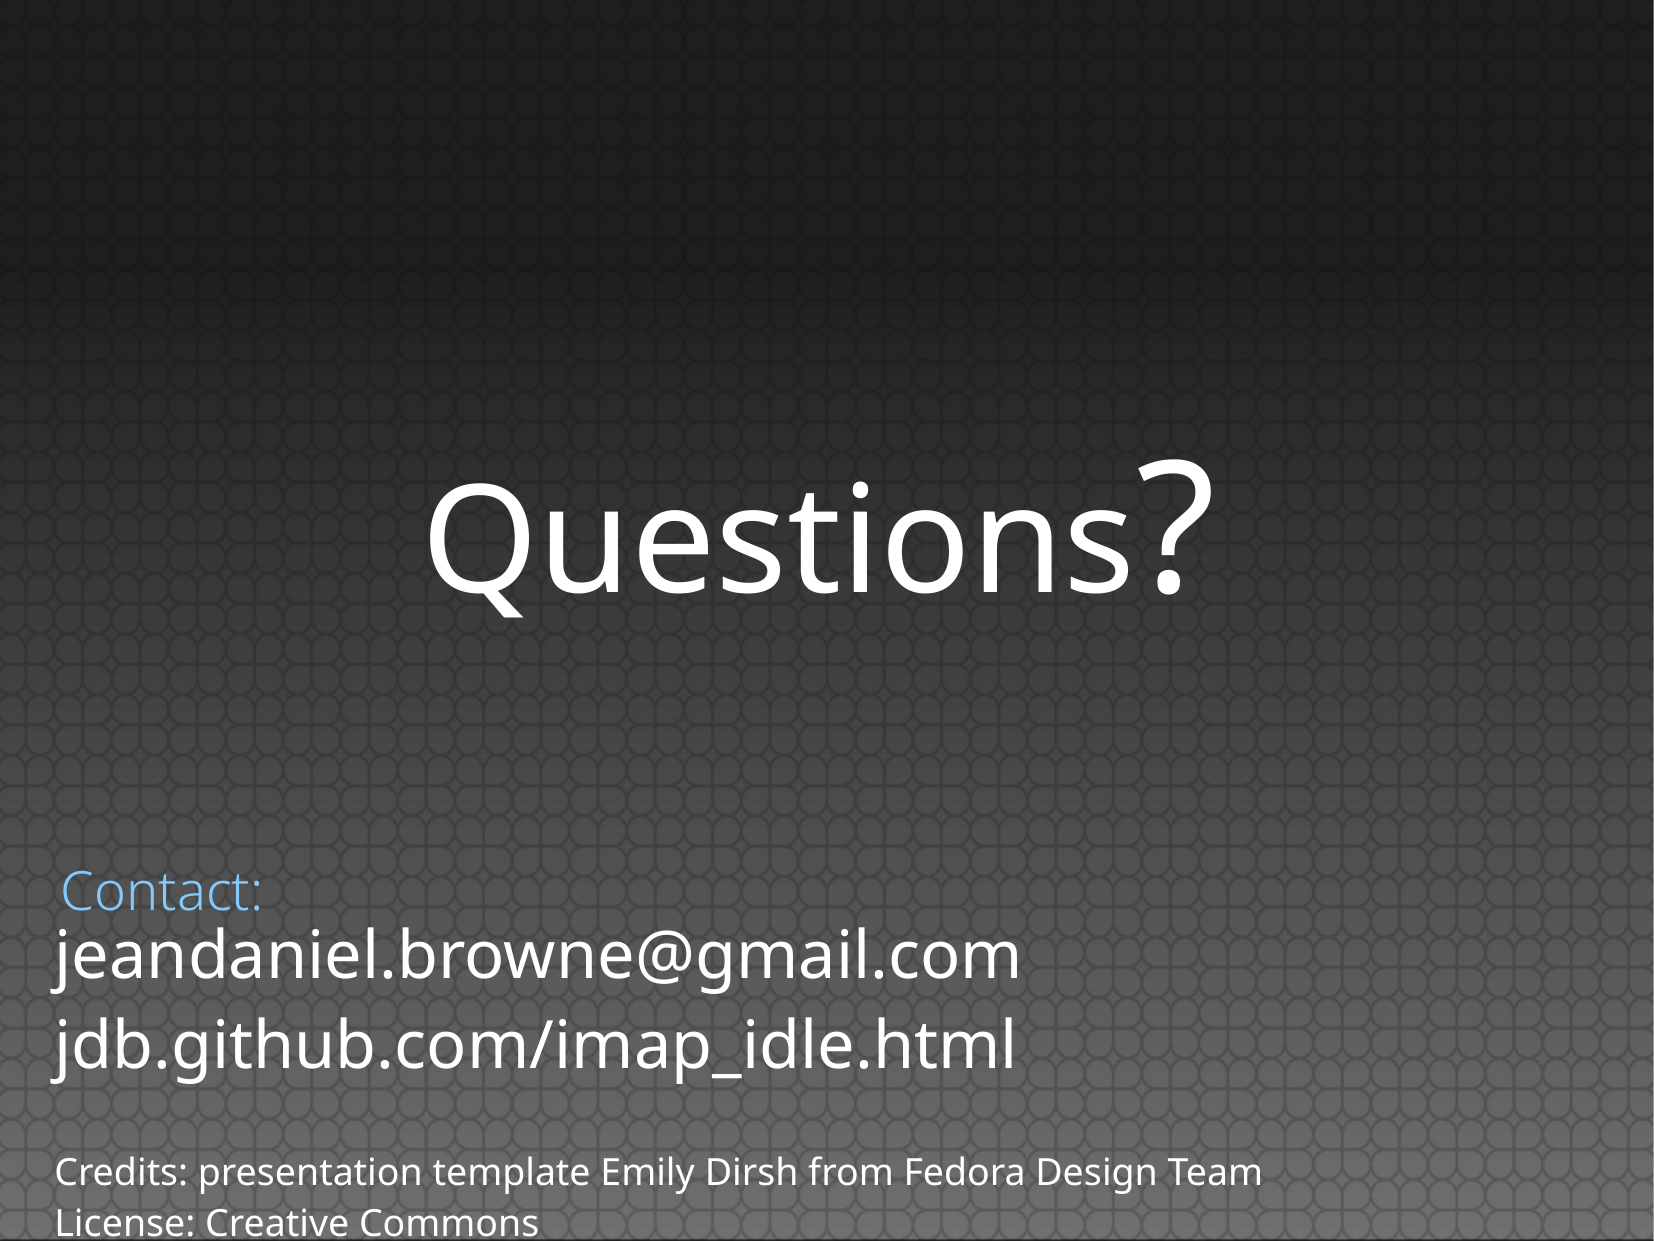

# Questions?
Contact:
jeandaniel.browne@gmail.com
jdb.github.com/imap_idle.html
Credits: presentation template Emily Dirsh from Fedora Design Team
License: Creative Commons